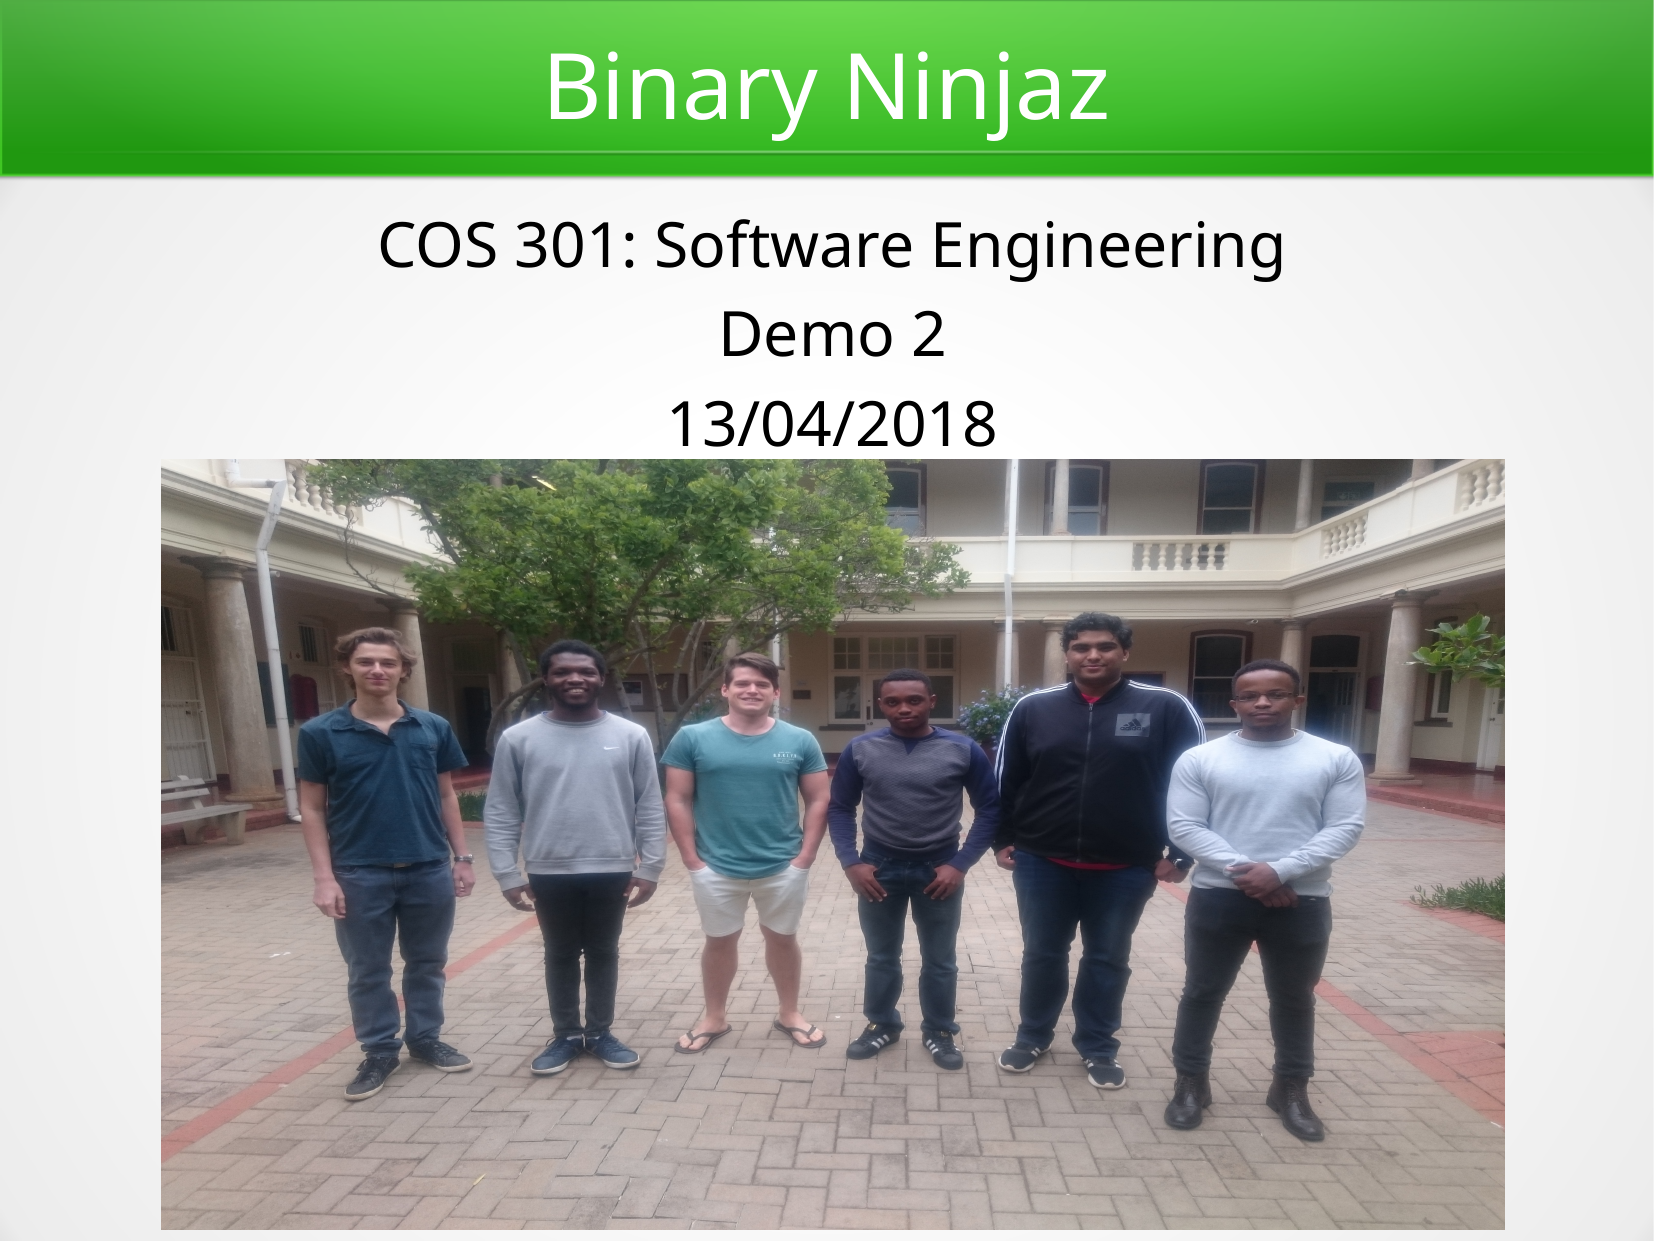

# Binary Ninjaz
COS 301: Software Engineering
Demo 2
13/04/2018